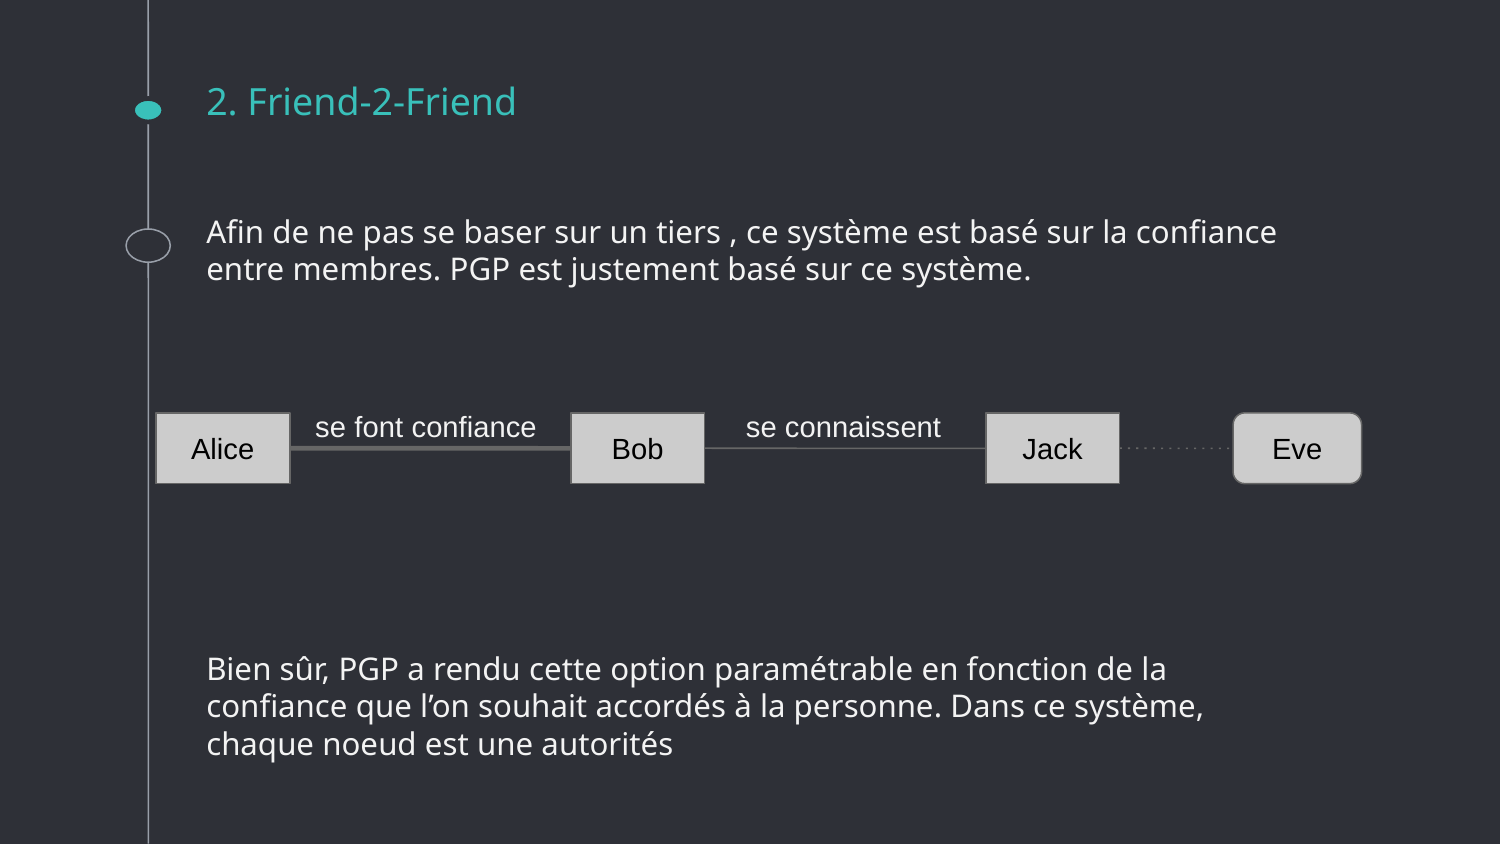

# 2. Friend-2-Friend
Afin de ne pas se baser sur un tiers , ce système est basé sur la confiance entre membres. PGP est justement basé sur ce système.
Bien sûr, PGP a rendu cette option paramétrable en fonction de la confiance que l’on souhait accordés à la personne. Dans ce système, chaque noeud est une autorités
se font confiance
se connaissent
Alice
Bob
Jack
Eve